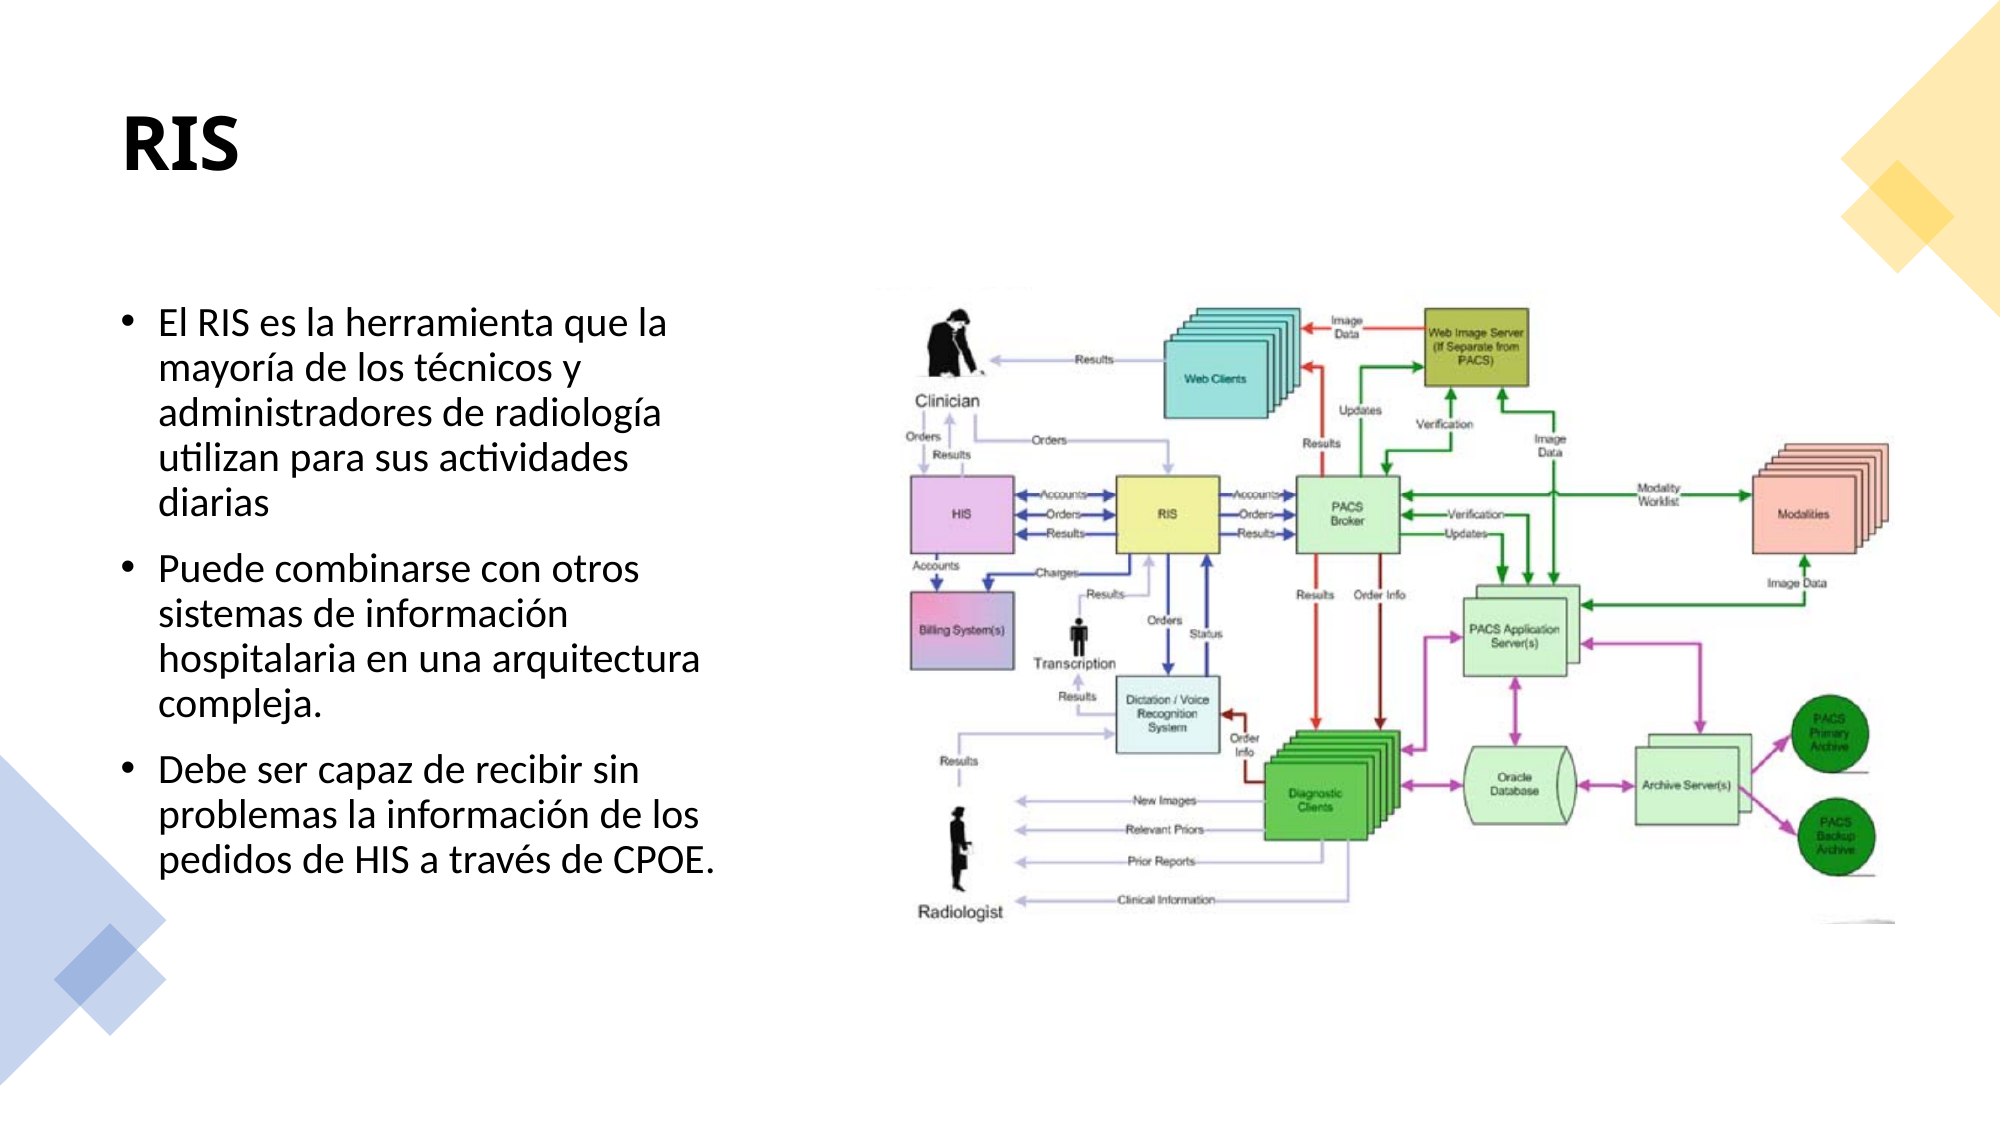

# RIS
El RIS es la herramienta que la mayoría de los técnicos y administradores de radiología utilizan para sus actividades diarias
Puede combinarse con otros sistemas de información hospitalaria en una arquitectura compleja.
Debe ser capaz de recibir sin problemas la información de los pedidos de HIS a través de CPOE.